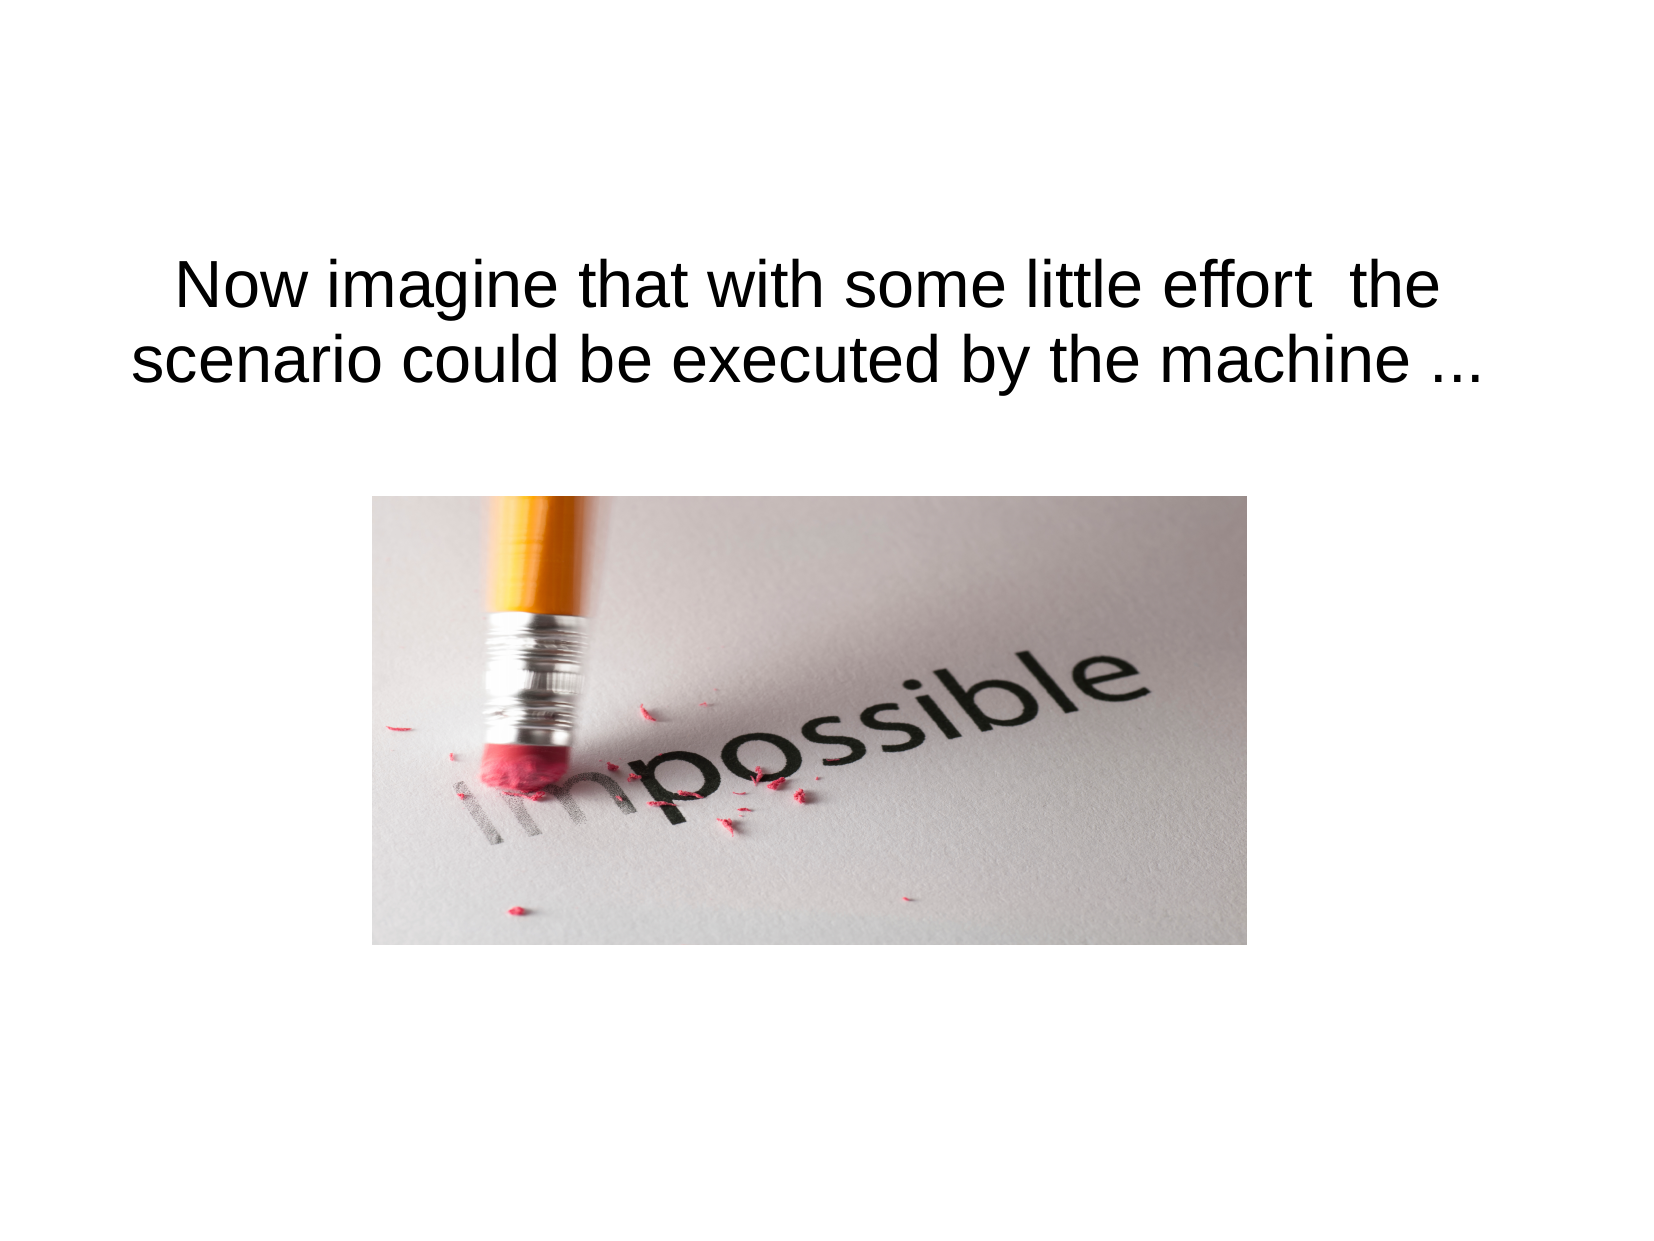

# Now imagine that with some little effort the scenario could be executed by the machine ...